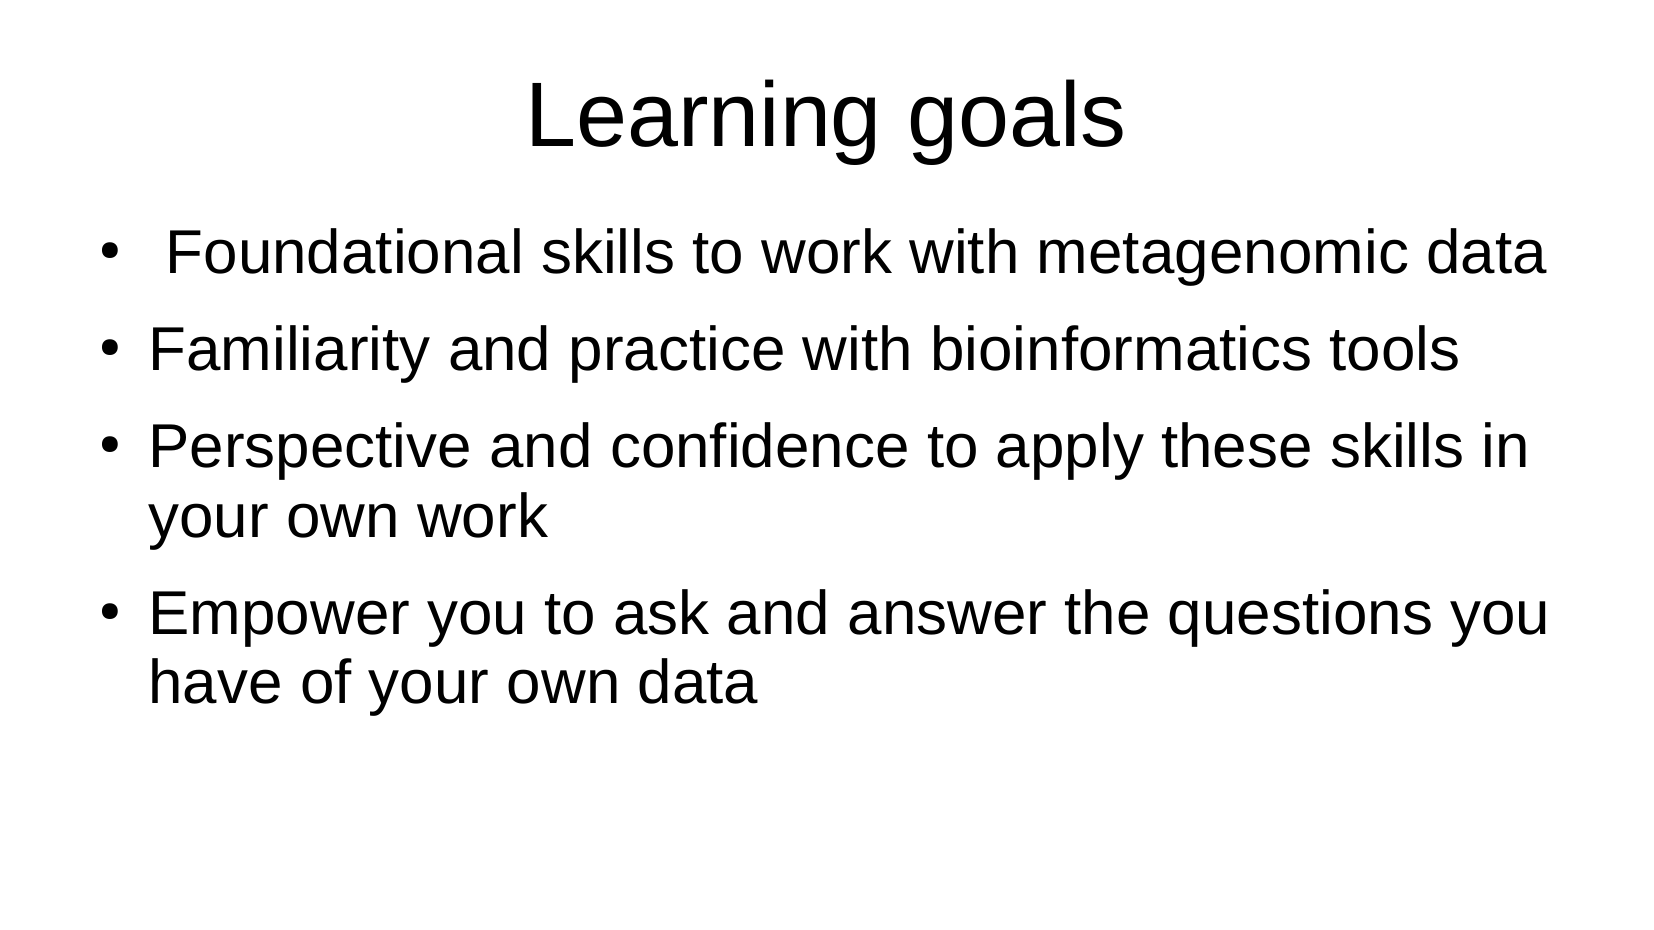

# Learning goals
 Foundational skills to work with metagenomic data
Familiarity and practice with bioinformatics tools
Perspective and confidence to apply these skills in your own work
Empower you to ask and answer the questions you have of your own data